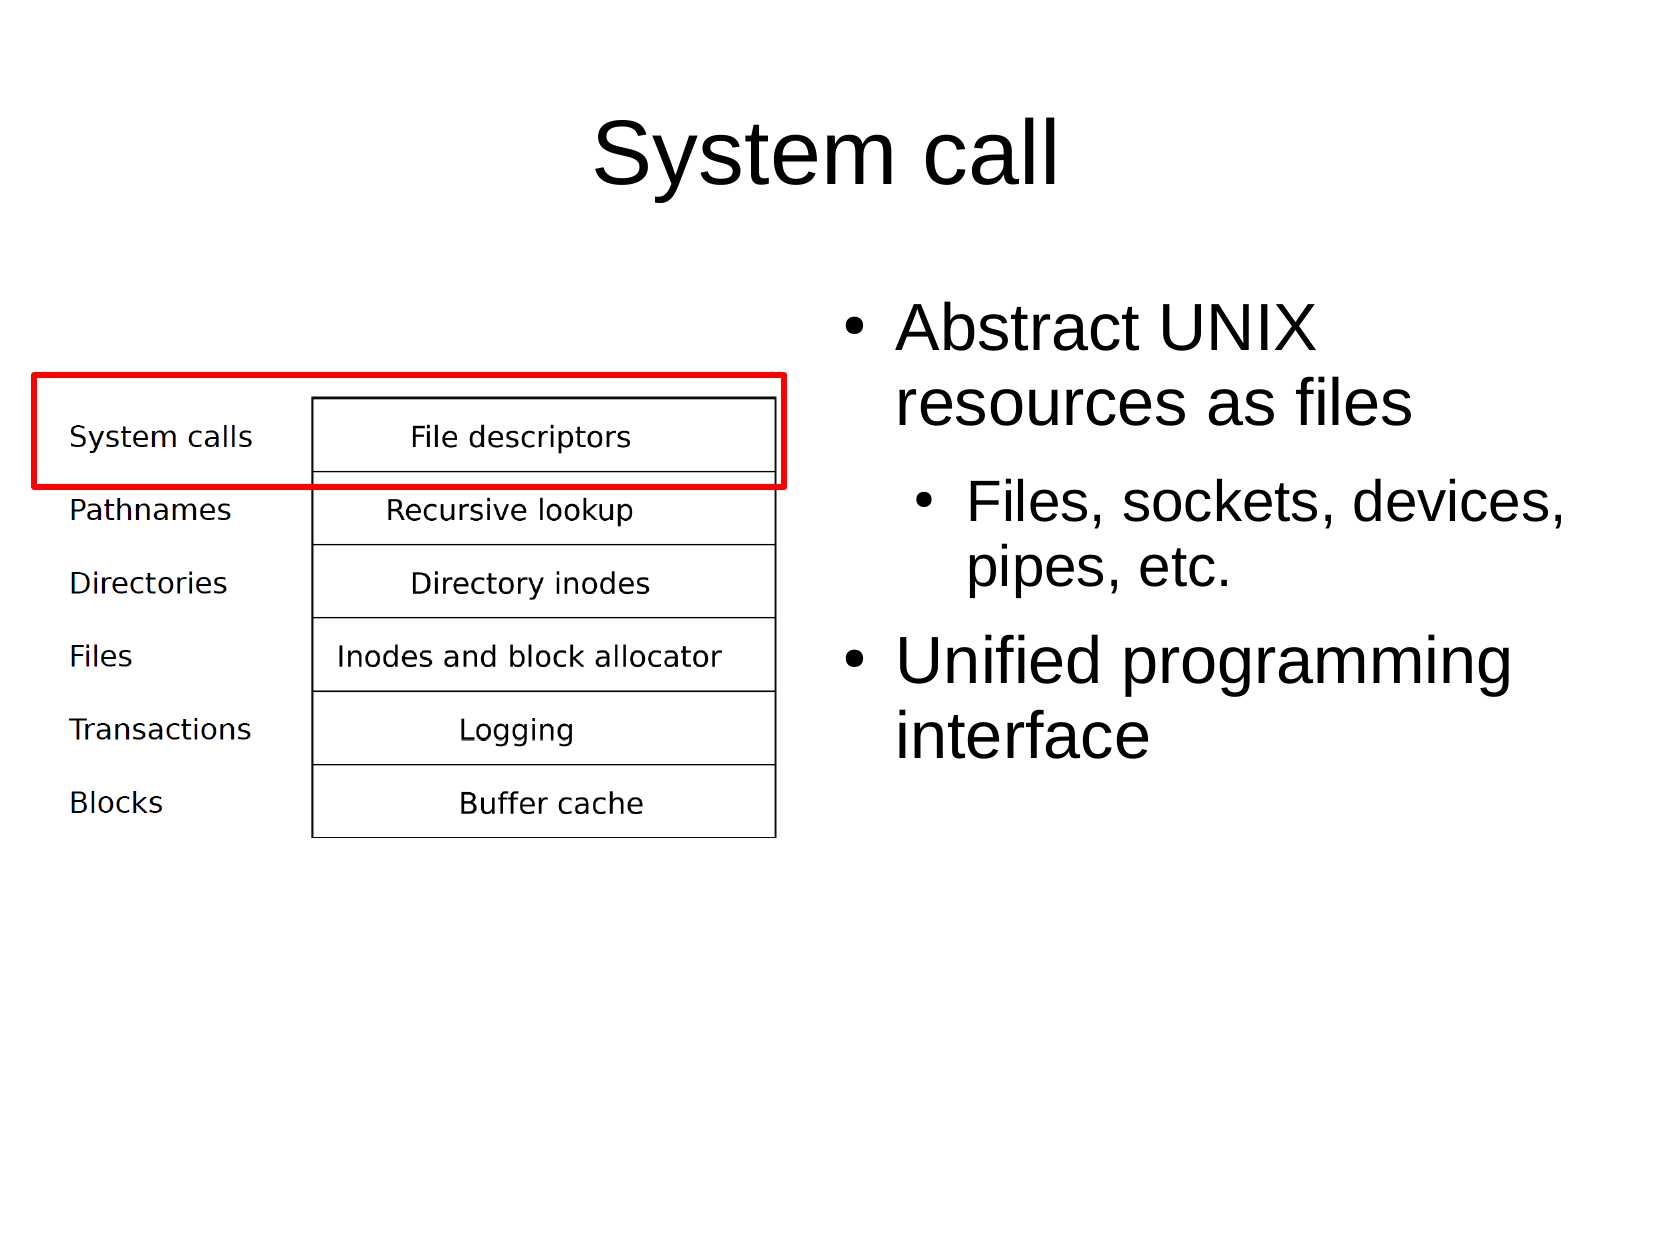

# System call
Abstract UNIX resources as files
Files, sockets, devices, pipes, etc.
Unified programming interface